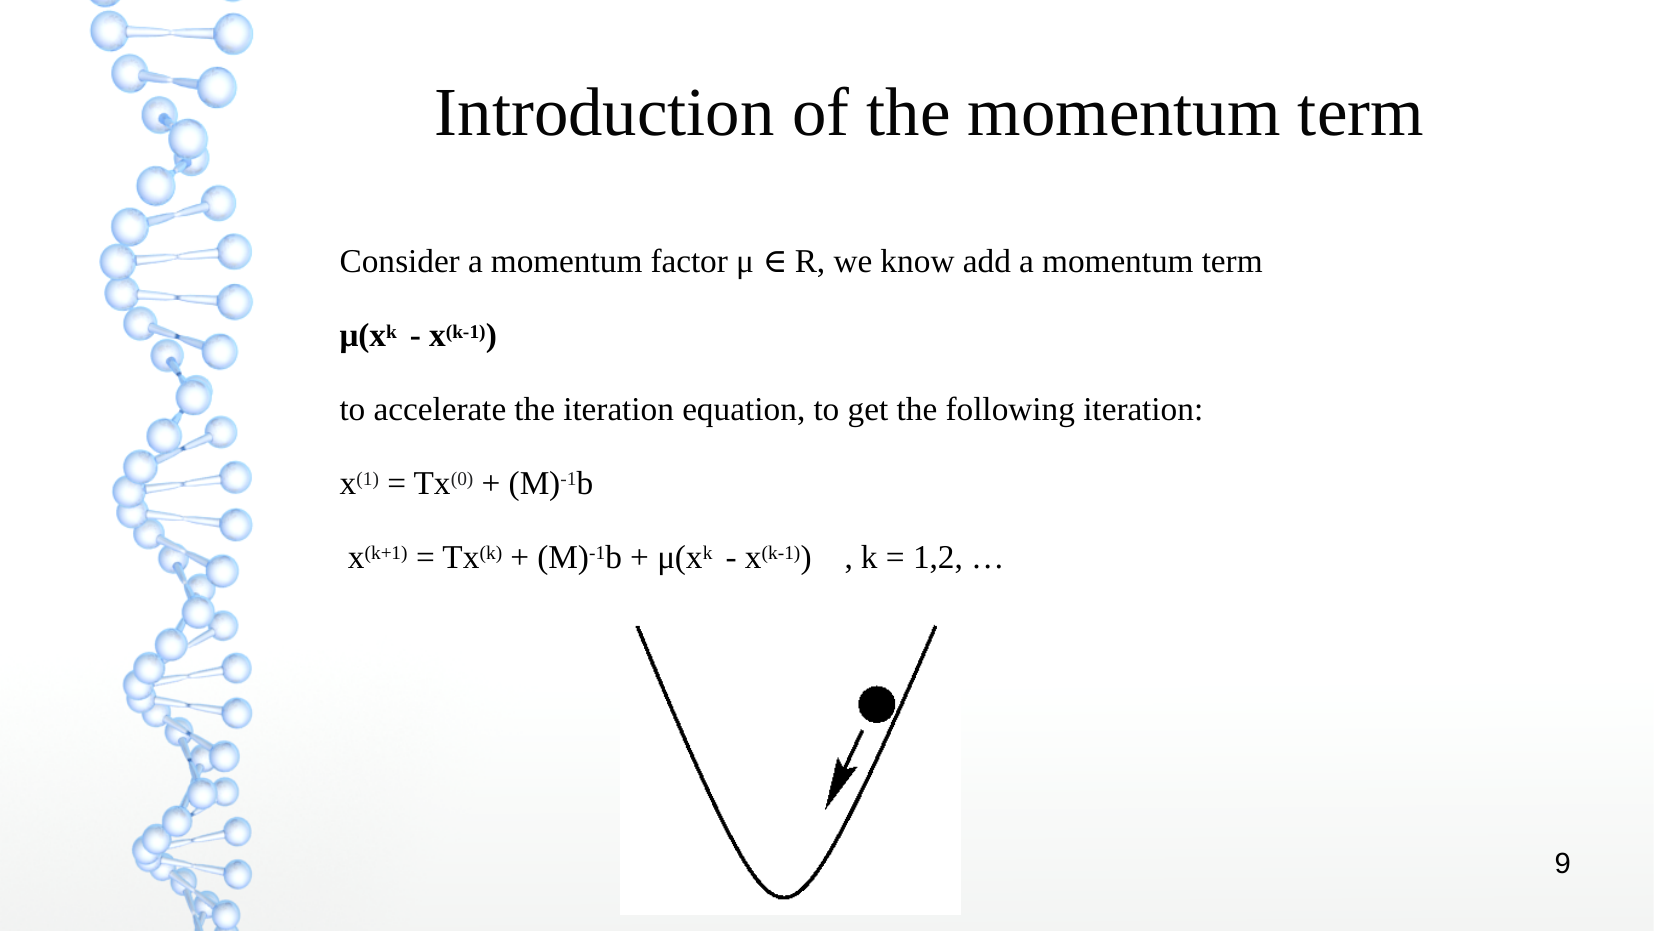

# Introduction of the momentum term
Consider a momentum factor μ ∈ R, we know add a momentum term
μ(xk - x(k-1))
to accelerate the iteration equation, to get the following iteration:
x(1) = Tx(0) + (M)-1b
 x(k+1) = Tx(k) + (M)-1b + μ(xk - x(k-1)) , k = 1,2, …
9